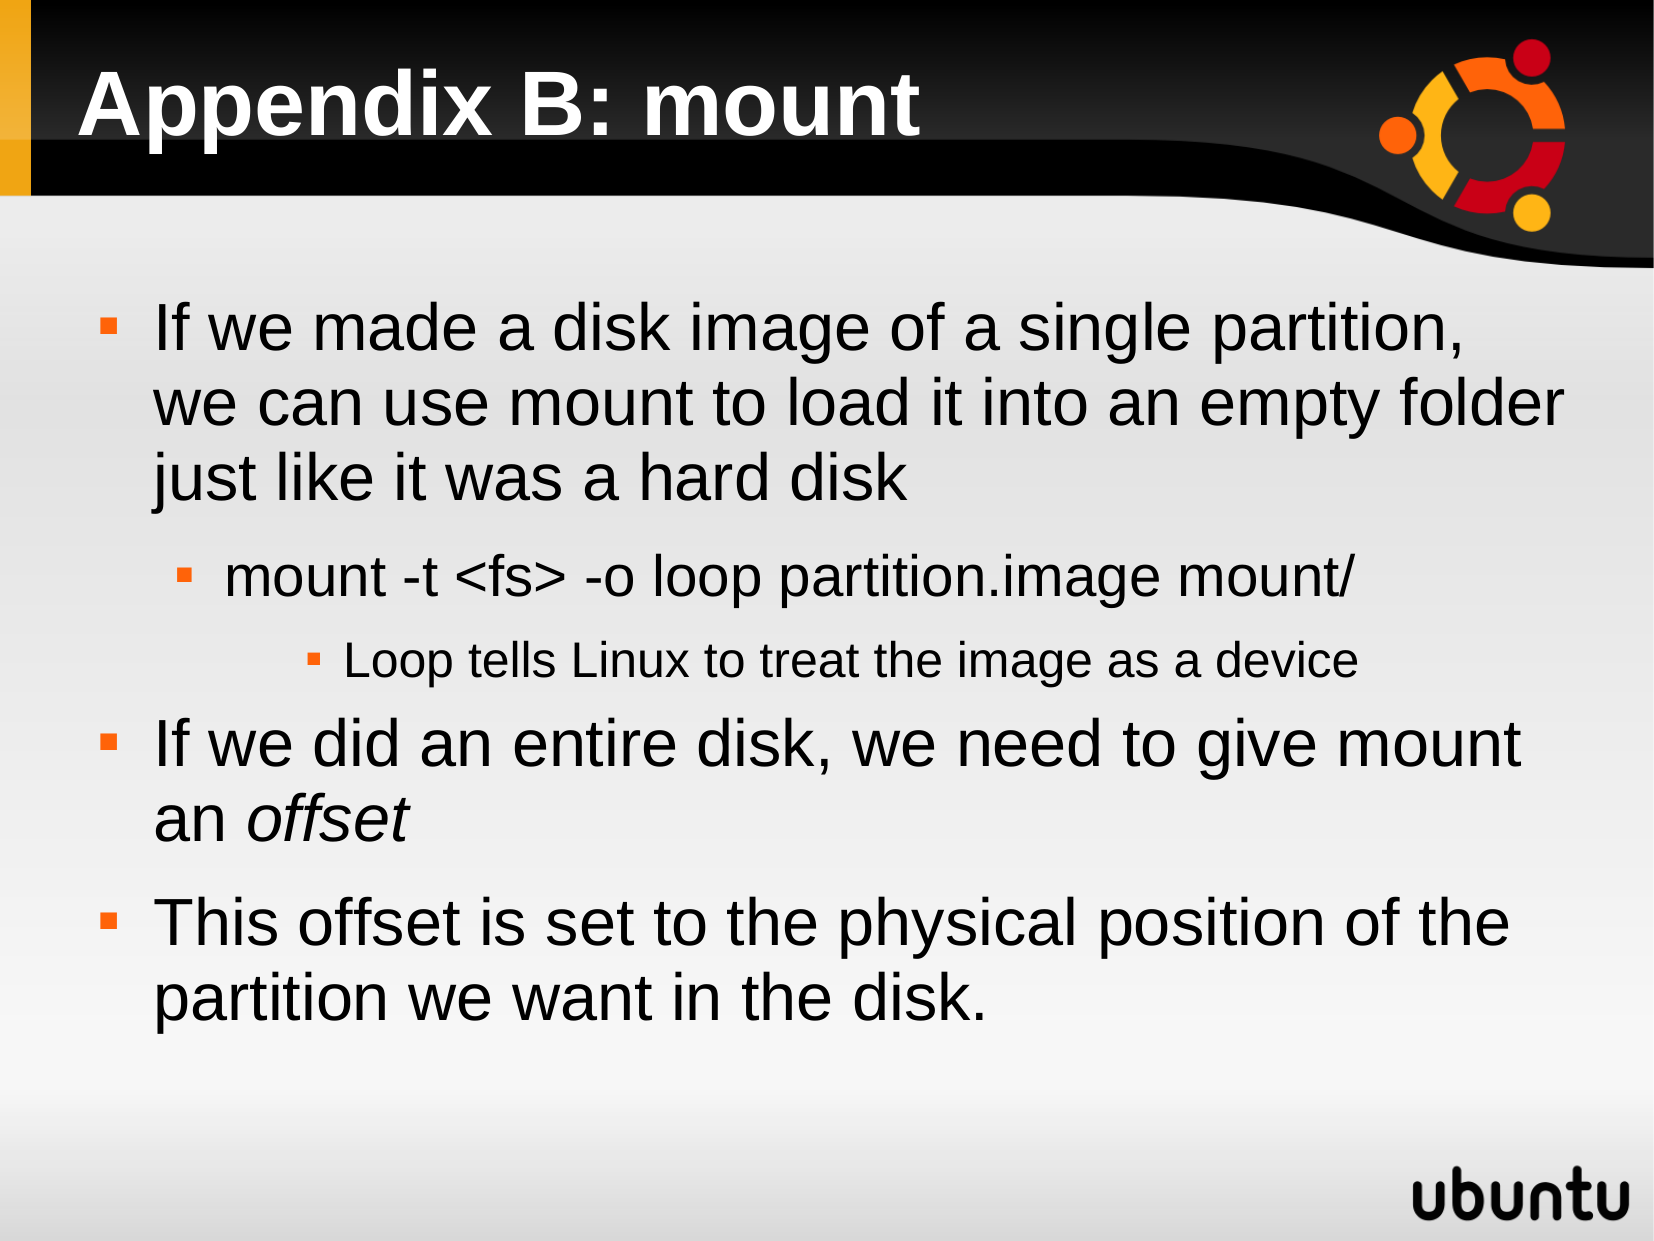

# Appendix B: mount
If we made a disk image of a single partition, we can use mount to load it into an empty folder just like it was a hard disk
mount -t <fs> -o loop partition.image mount/
Loop tells Linux to treat the image as a device
If we did an entire disk, we need to give mount an offset
This offset is set to the physical position of the partition we want in the disk.